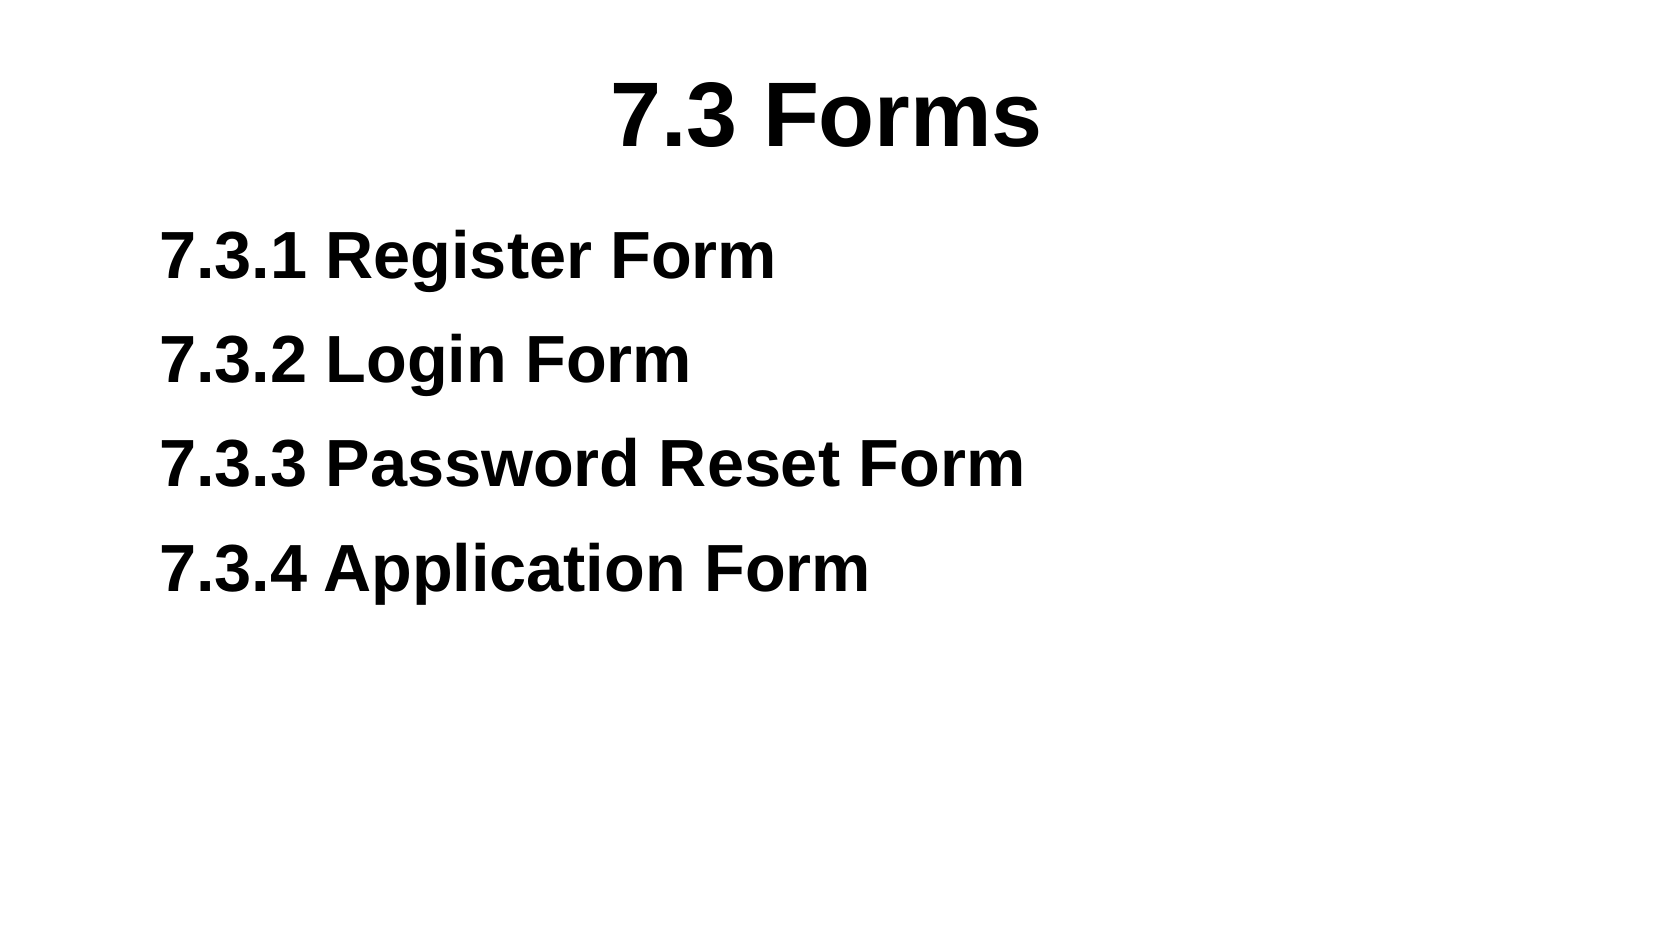

# 7.3 Forms
7.3.1 Register Form
7.3.2 Login Form
7.3.3 Password Reset Form
7.3.4 Application Form